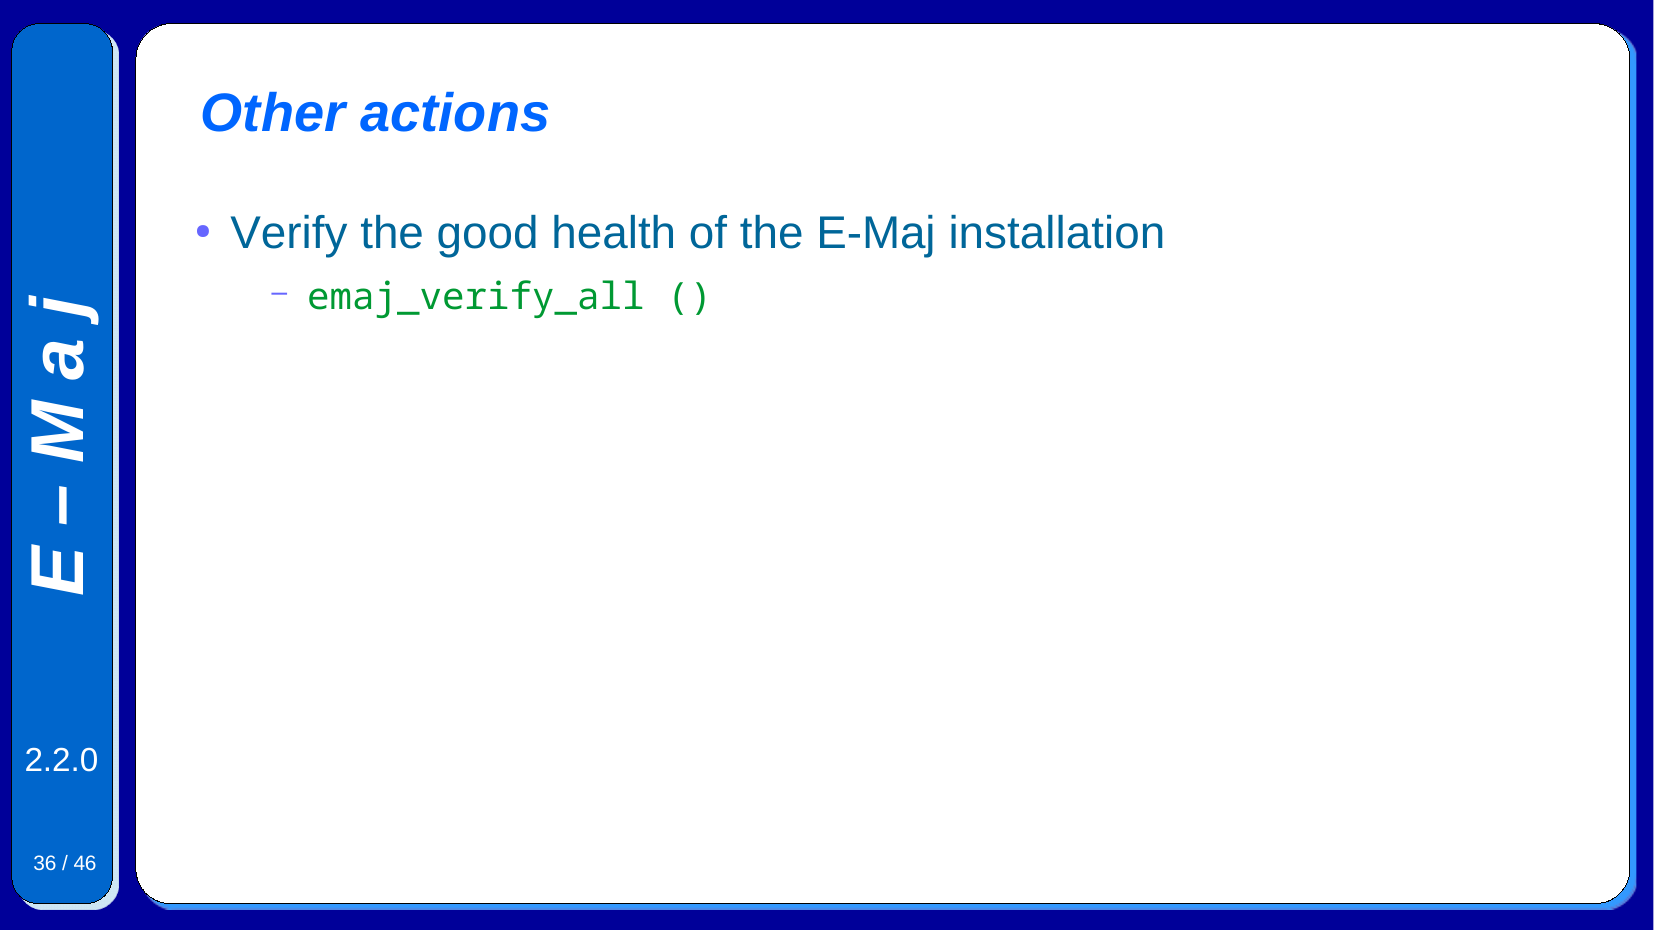

# Other actions
Verify the good health of the E-Maj installation
emaj_verify_all ()